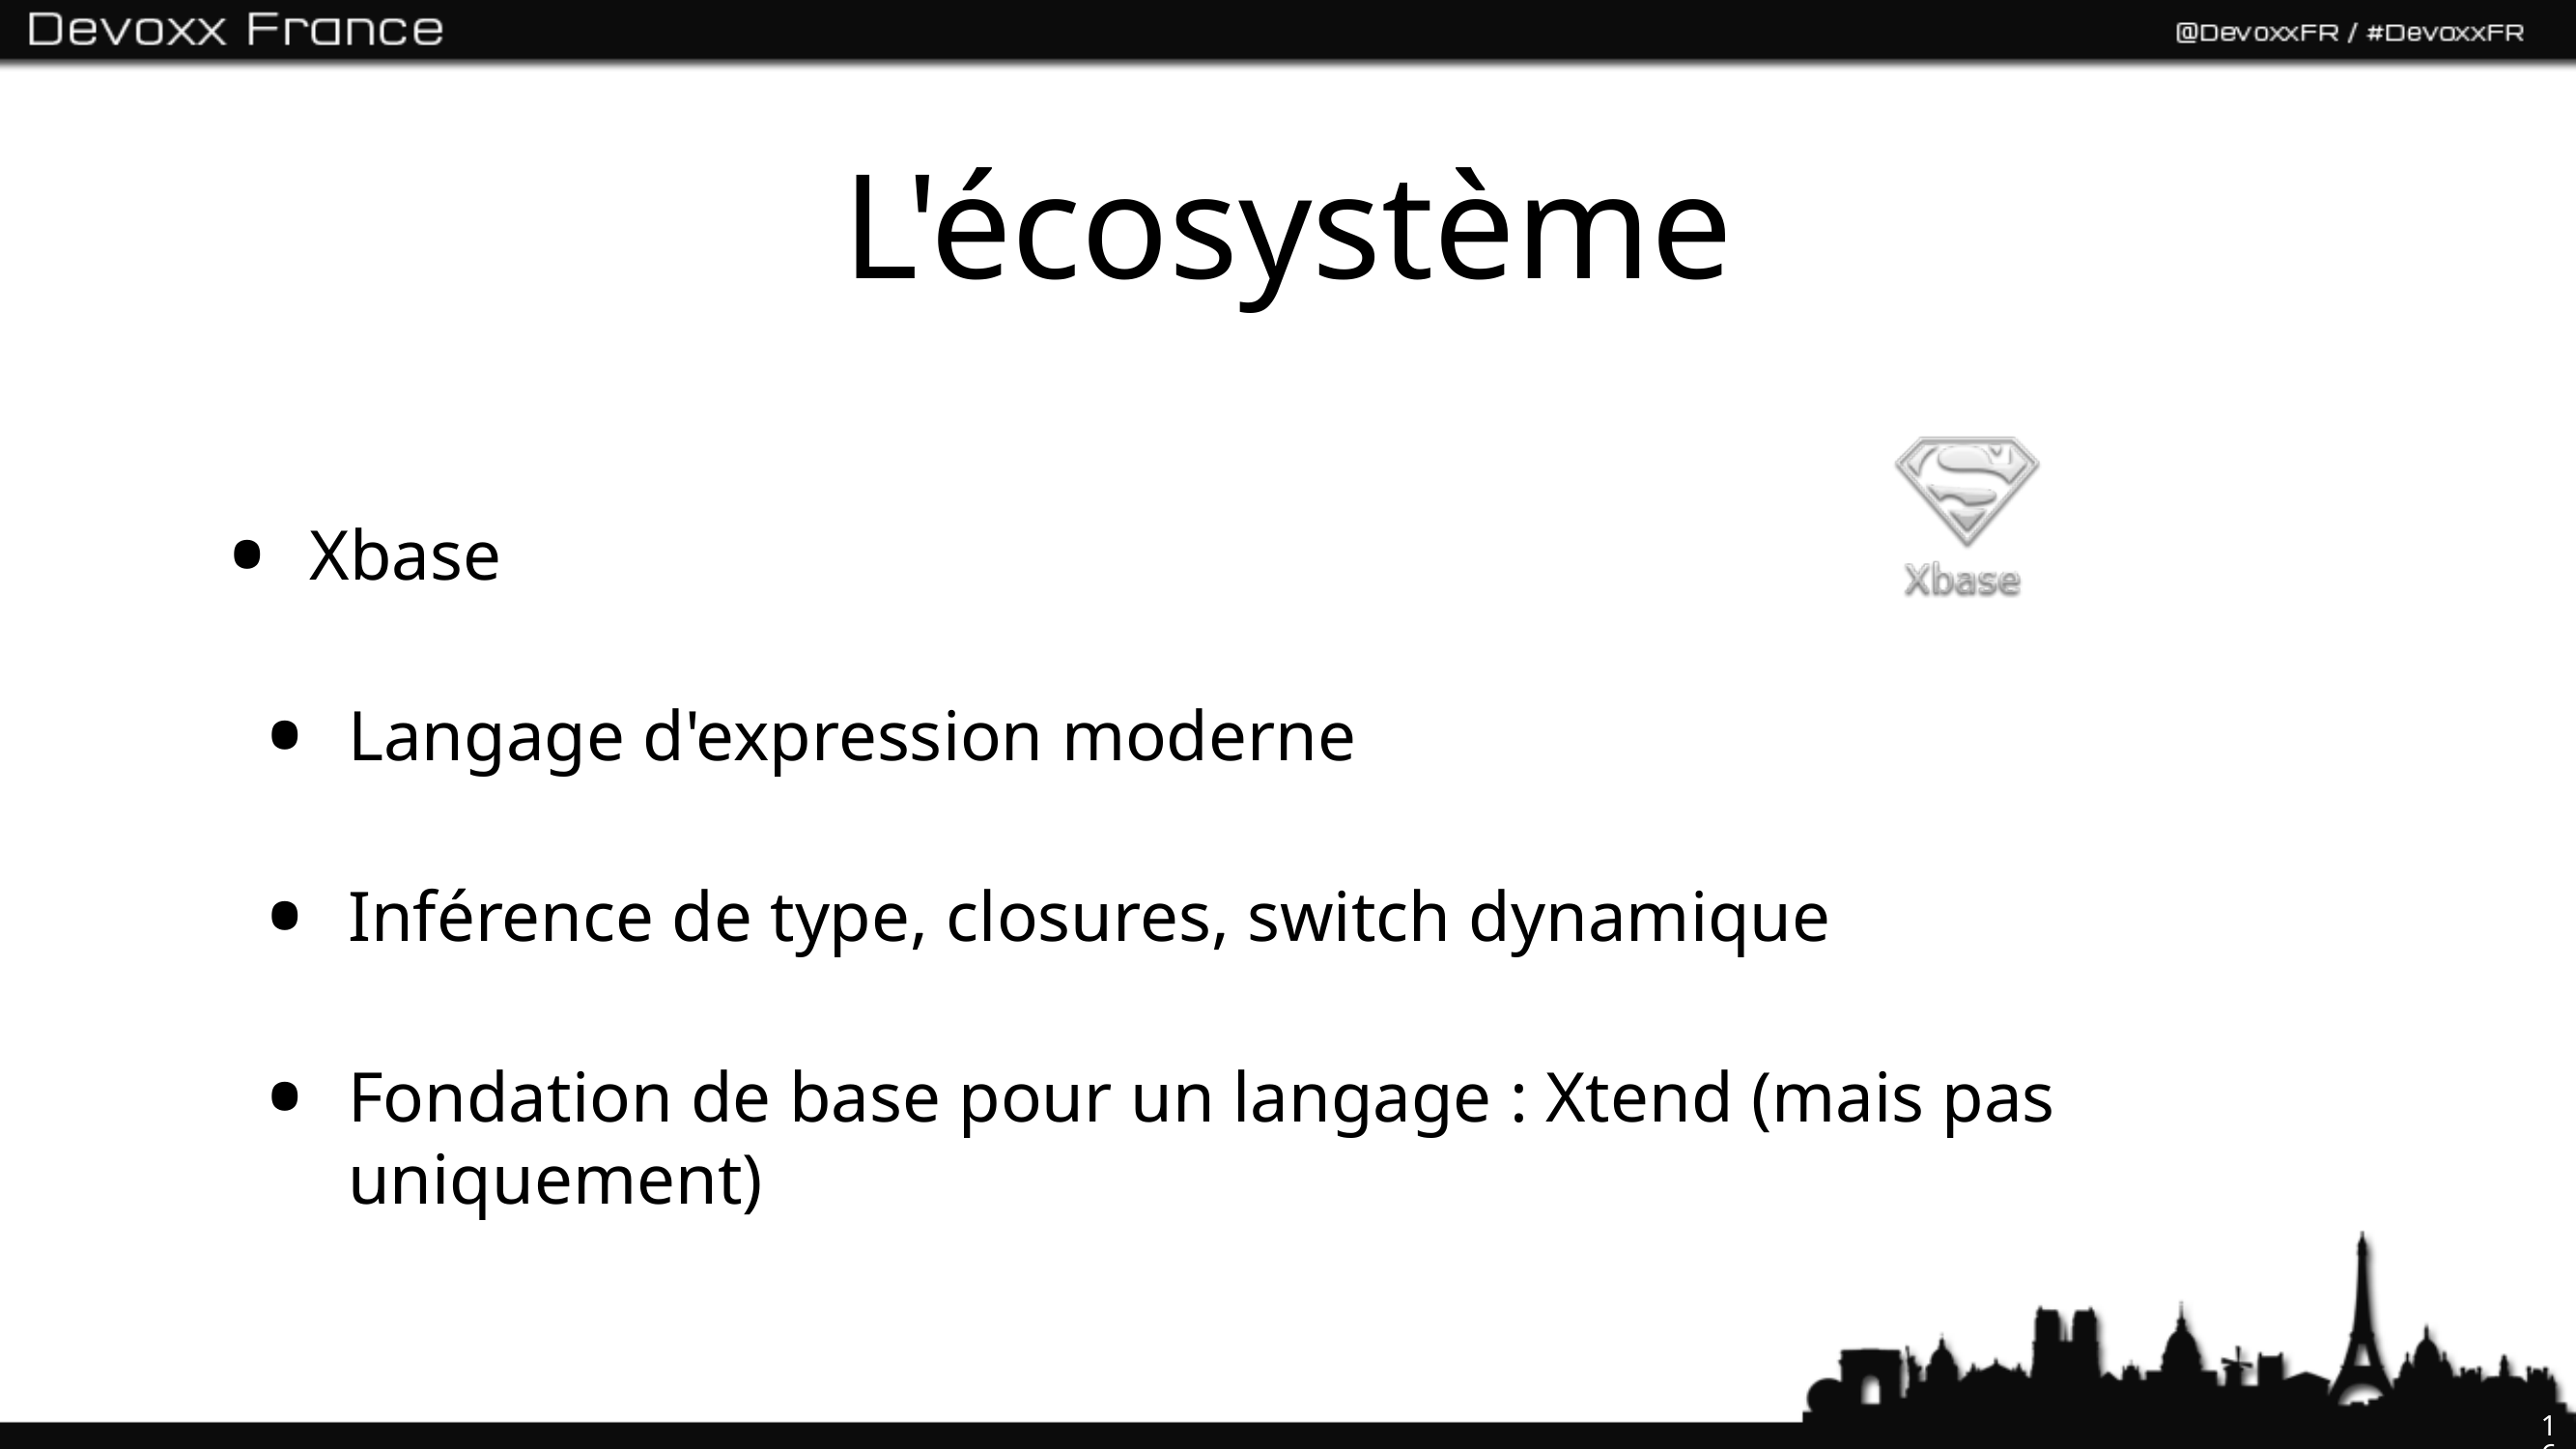

# L'écosystème
Xbase
Langage d'expression moderne
Inférence de type, closures, switch dynamique
Fondation de base pour un langage : Xtend (mais pas uniquement)
16